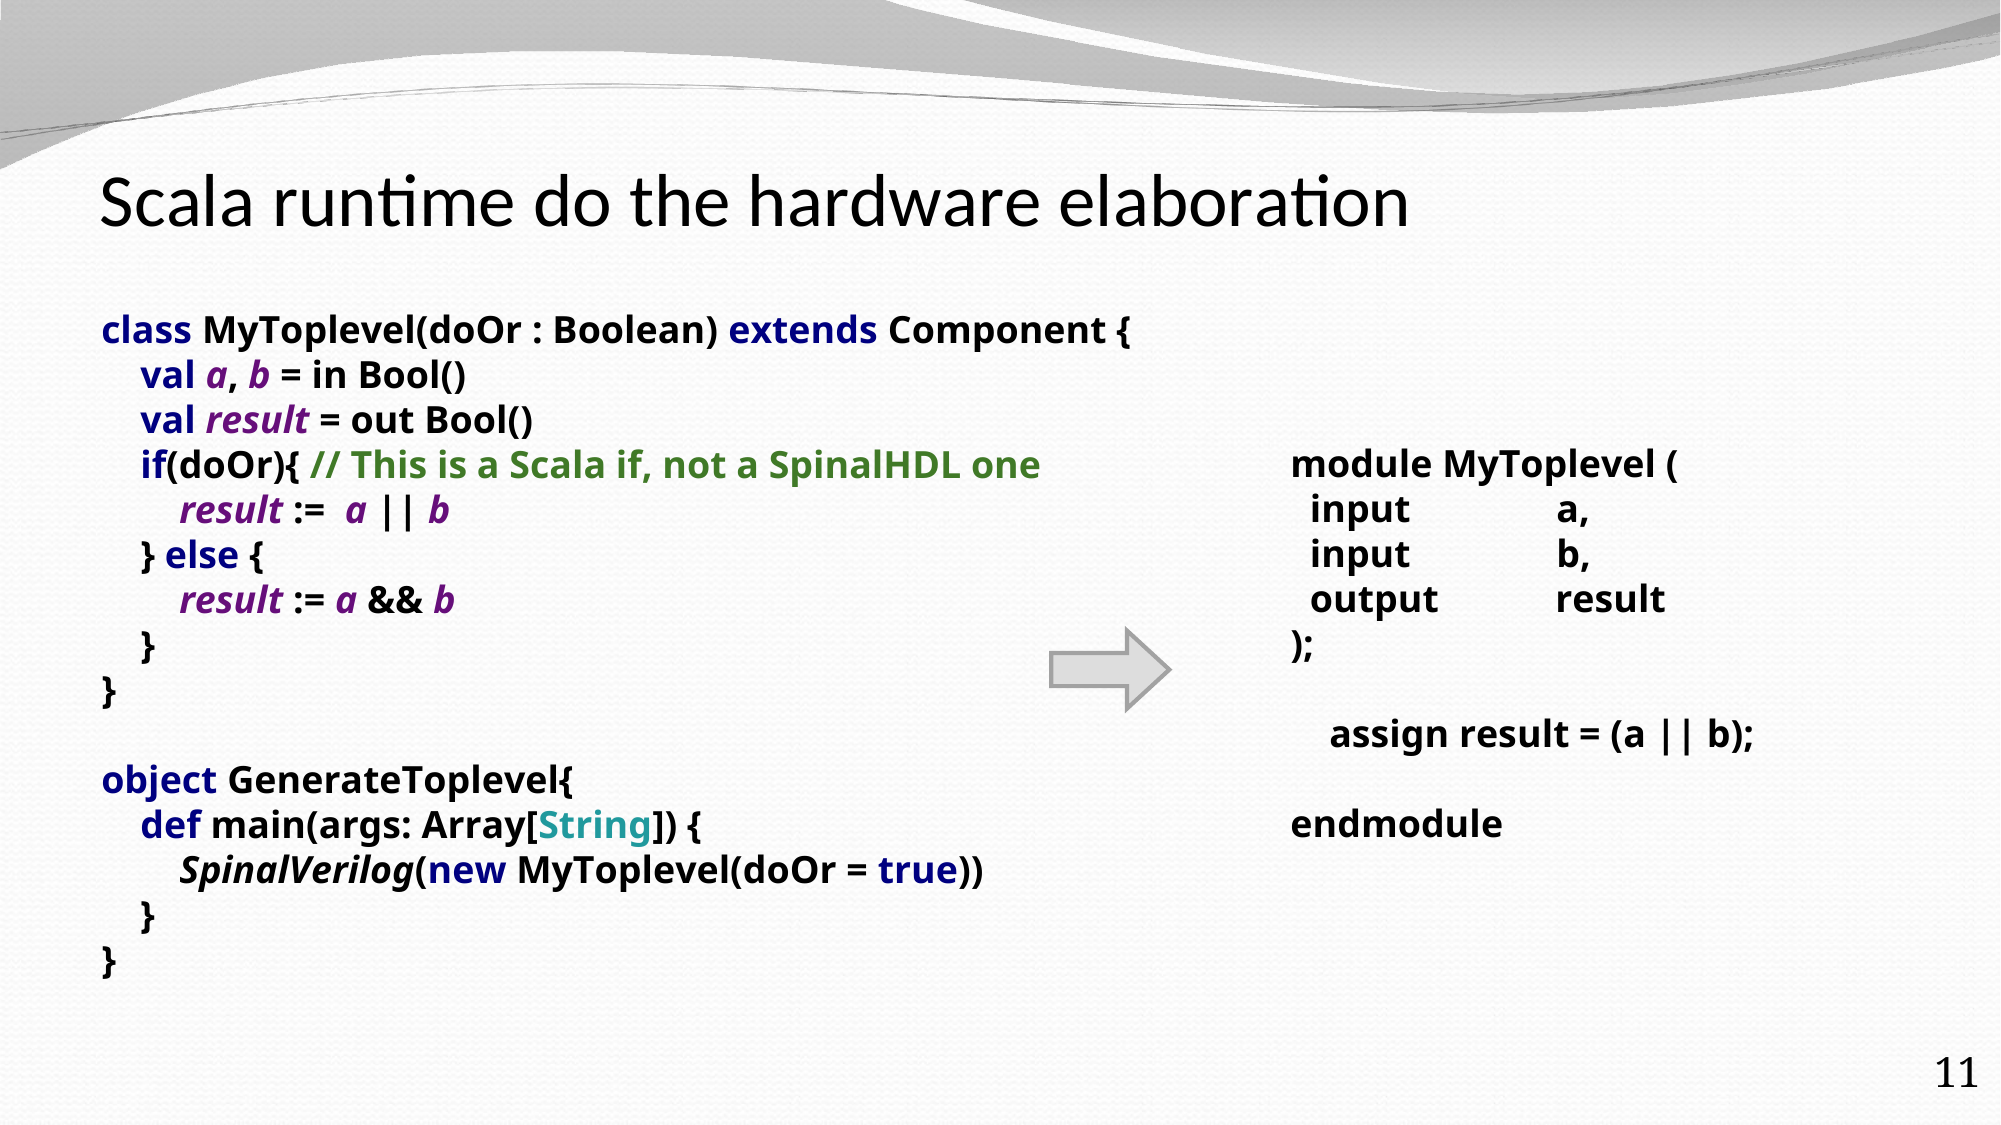

# Scala runtime do the hardware elaboration
class MyToplevel(doOr : Boolean) extends Component {
 val a, b = in Bool()
 val result = out Bool()
 if(doOr){ // This is a Scala if, not a SpinalHDL one
 result := a || b
 } else {
 result := a && b
 }
}
object GenerateToplevel{
 def main(args: Array[String]) {
 SpinalVerilog(new MyToplevel(doOr = true))
 }
}
module MyToplevel (
 input a,
 input b,
 output result
);
 assign result = (a || b);
endmodule